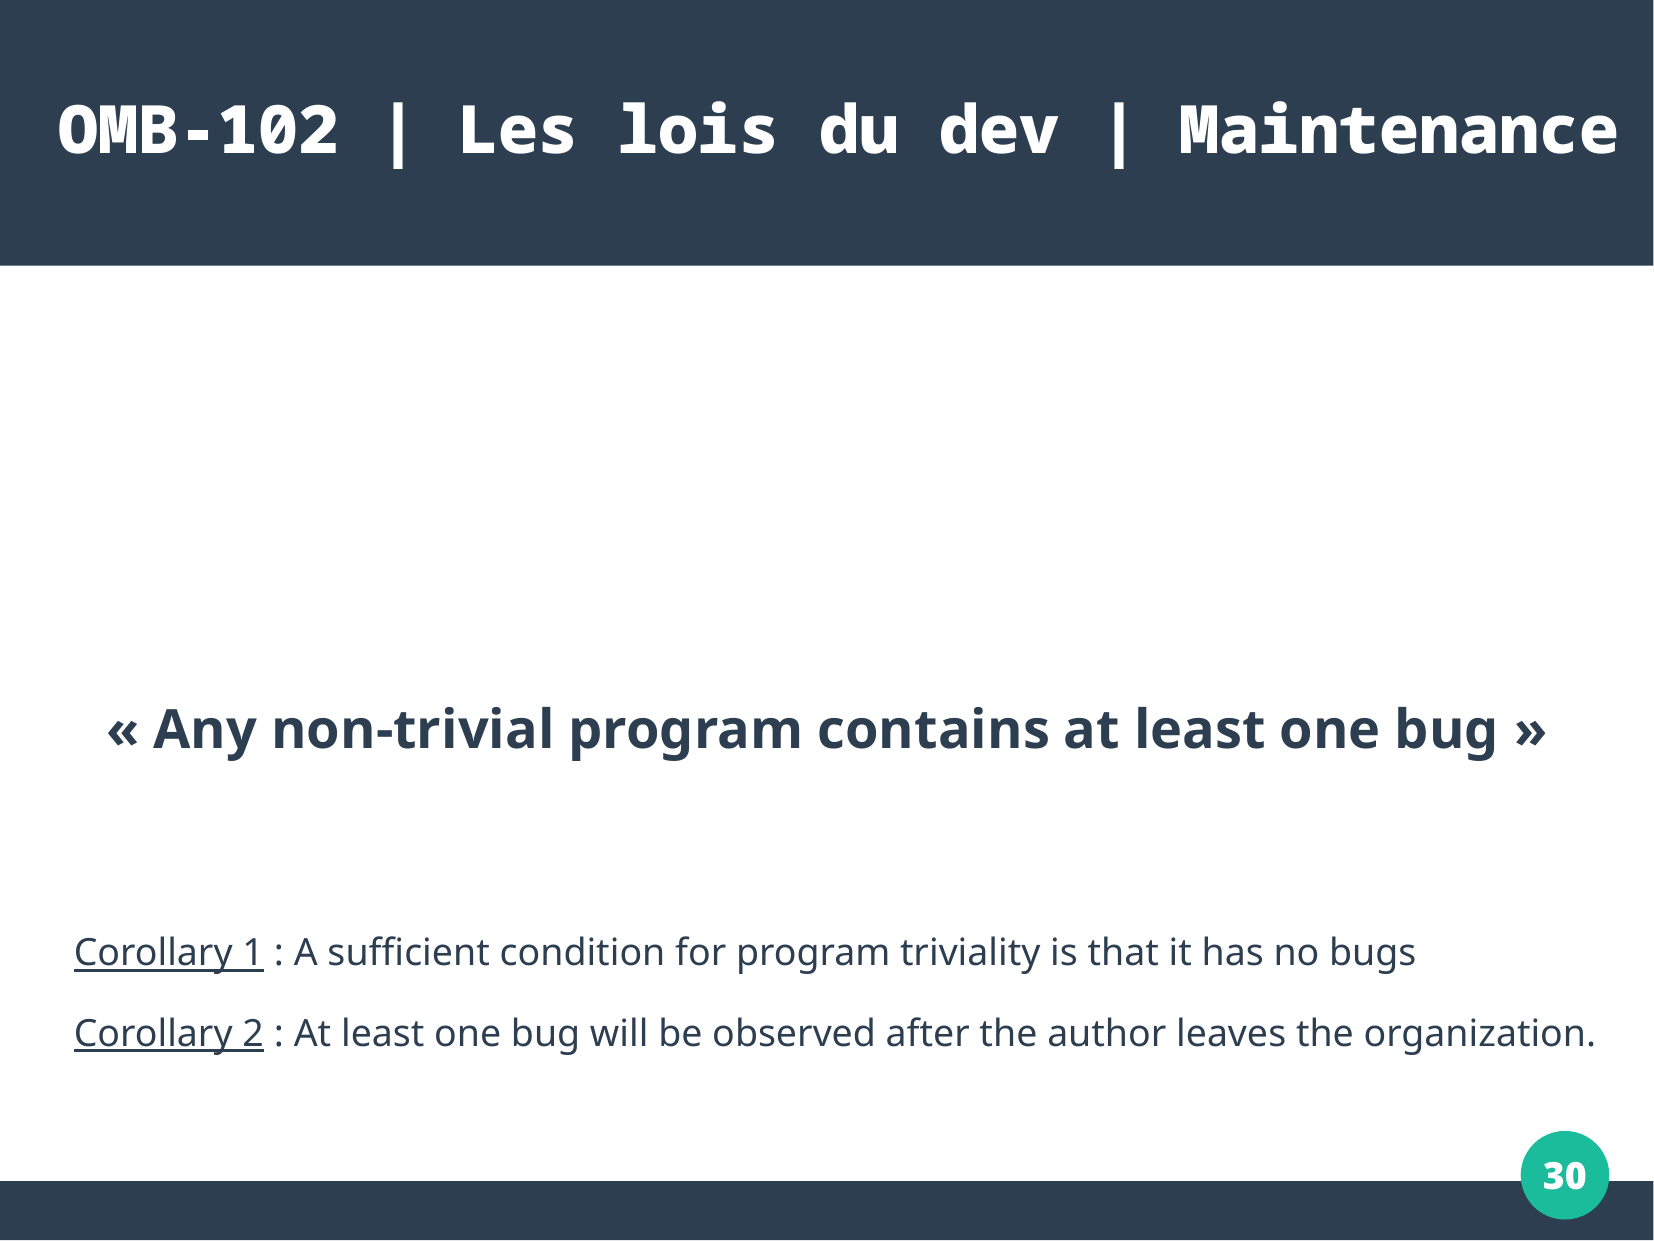

# OMB-102 | Les lois du dev | Maintenance
« Any non-trivial program contains at least one bug »
Corollary 1 : A sufficient condition for program triviality is that it has no bugs
Corollary 2 : At least one bug will be observed after the author leaves the organization.
30